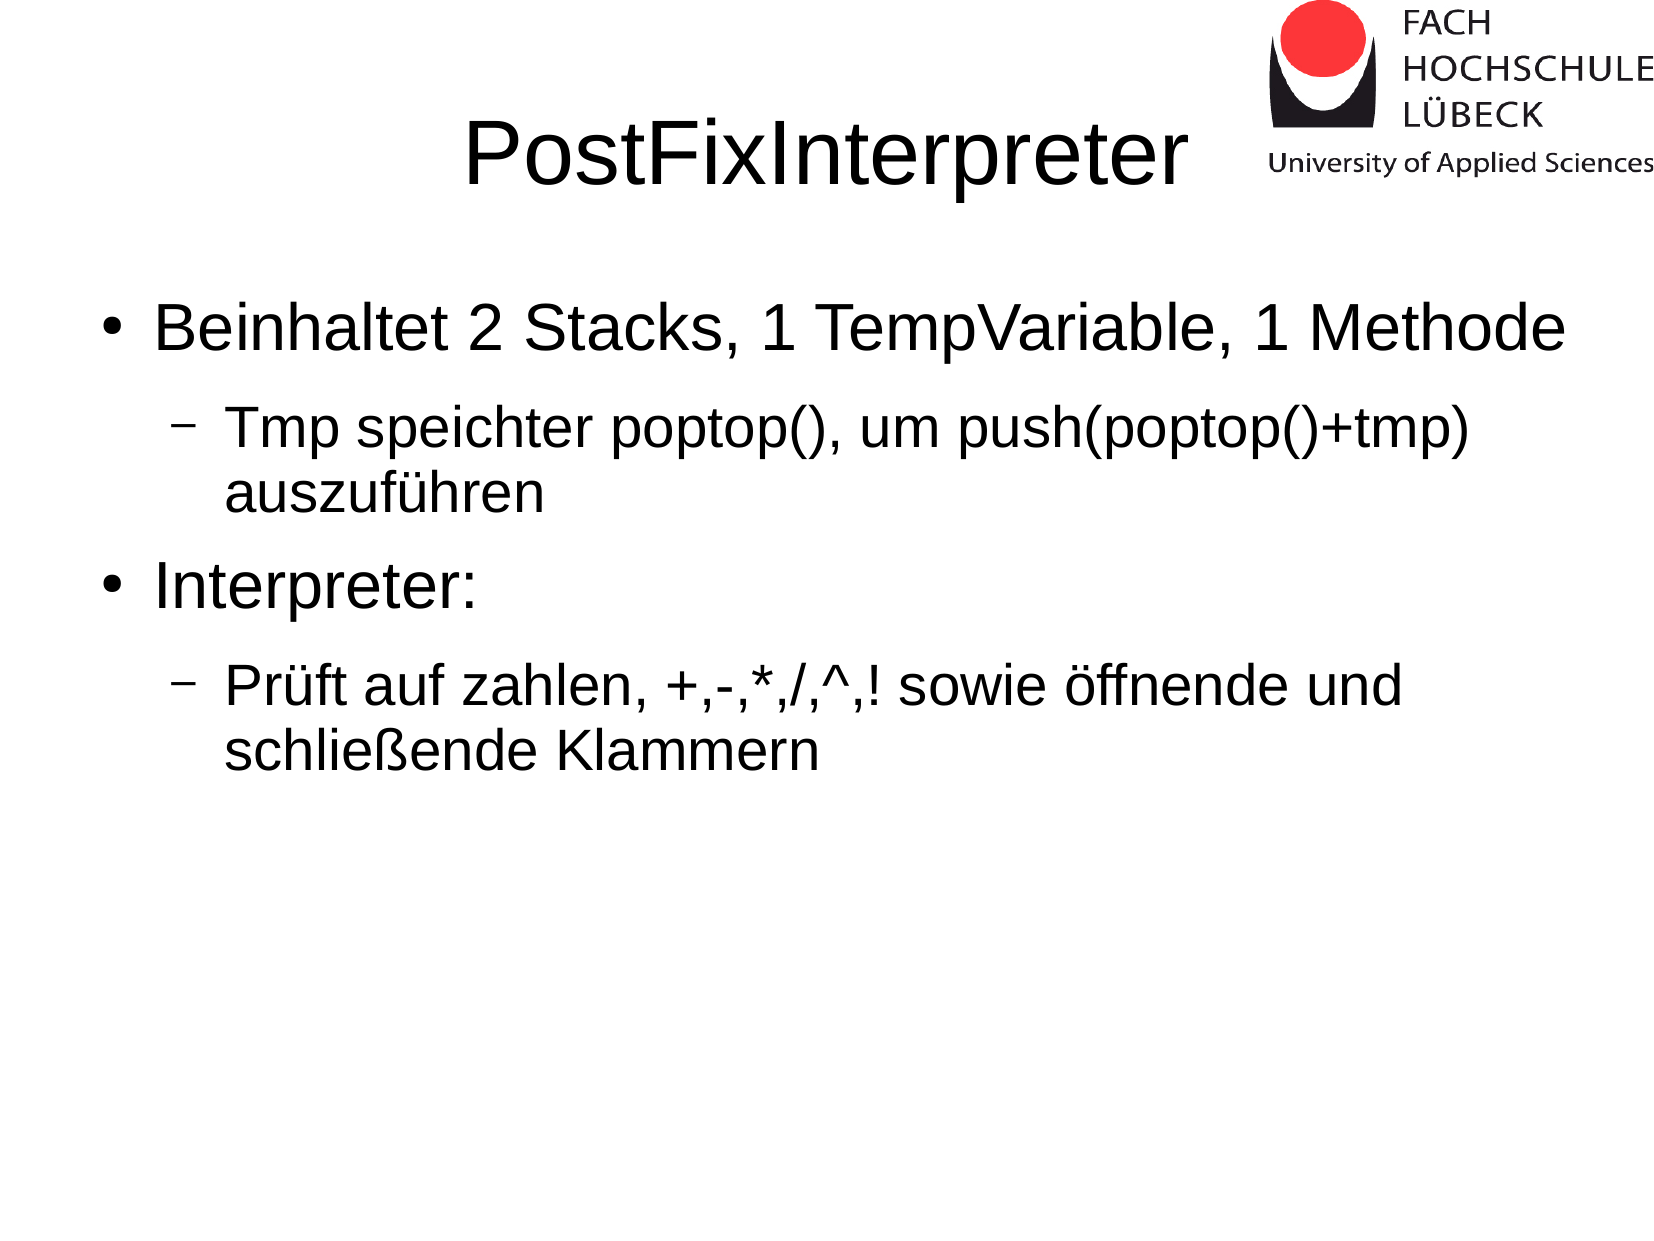

# PostFixInterpreter
Beinhaltet 2 Stacks, 1 TempVariable, 1 Methode
Tmp speichter poptop(), um push(poptop()+tmp) auszuführen
Interpreter:
Prüft auf zahlen, +,-,*,/,^,! sowie öffnende und schließende Klammern